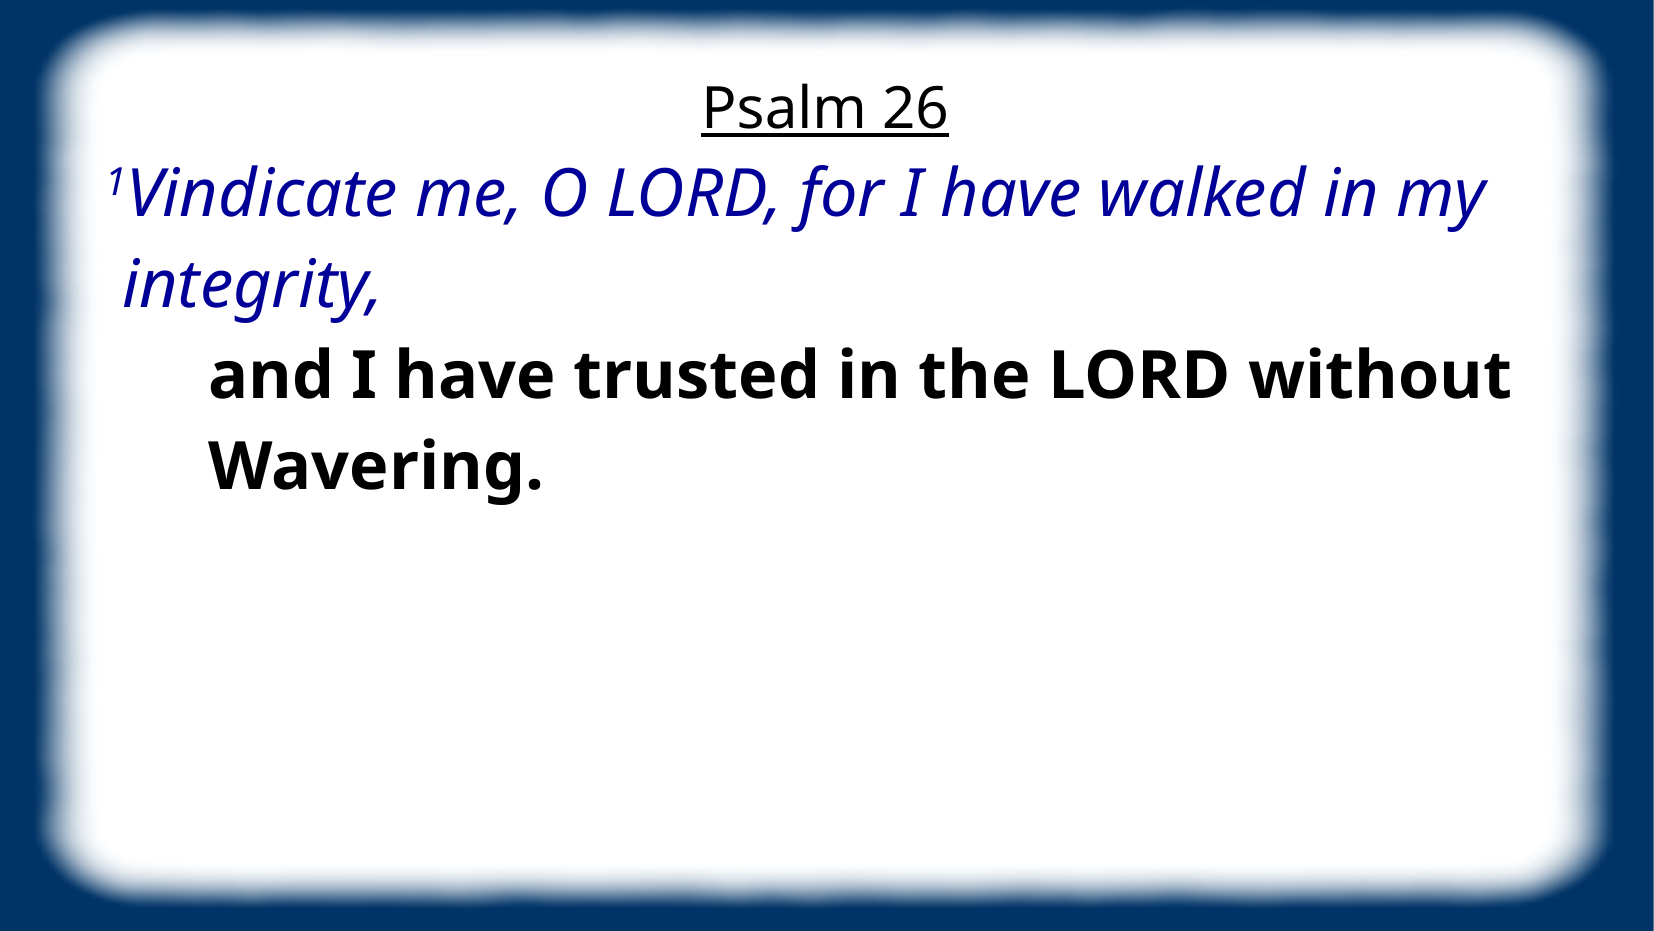

Psalm 26
1Vindicate me, O LORD, for I have walked in my
 integrity,
 and I have trusted in the LORD without
 Wavering.